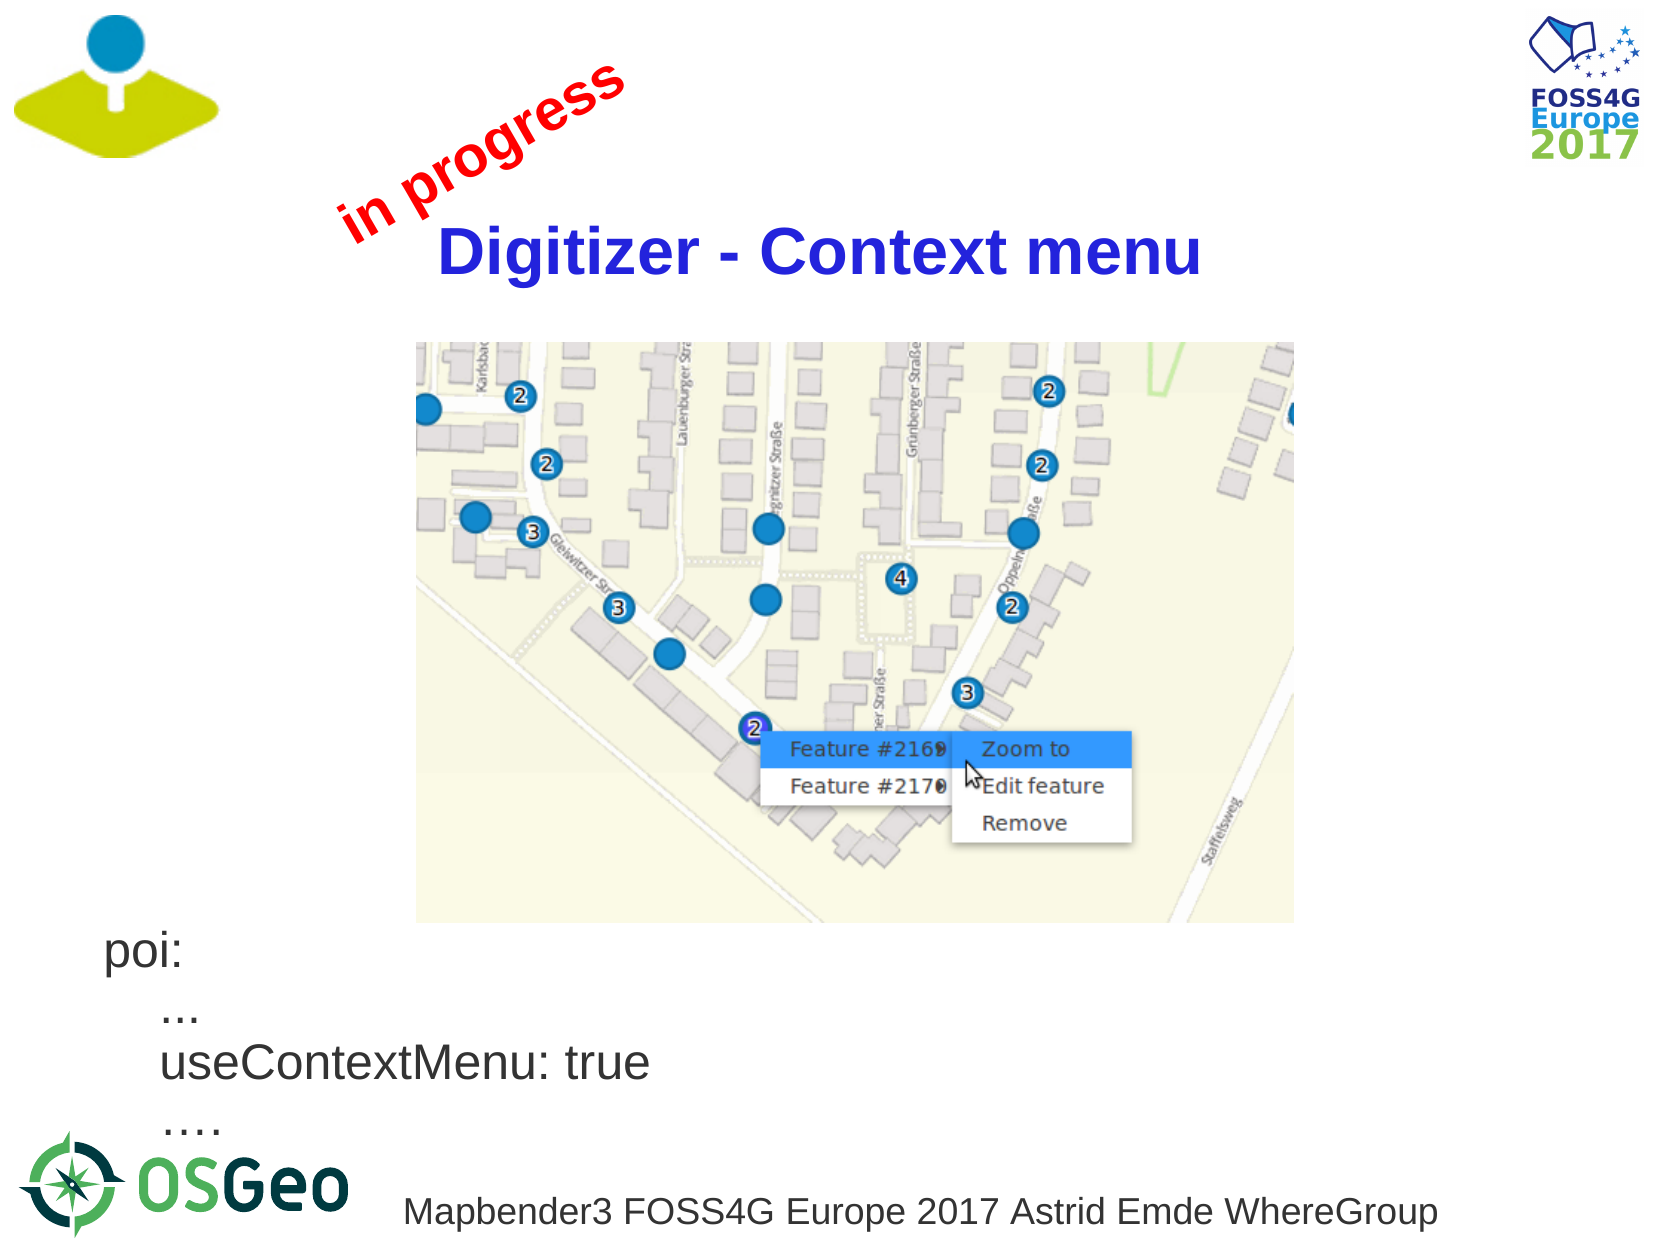

in progress
# Digitizer - Context menu
poi:
 ...
 useContextMenu: true
 ….